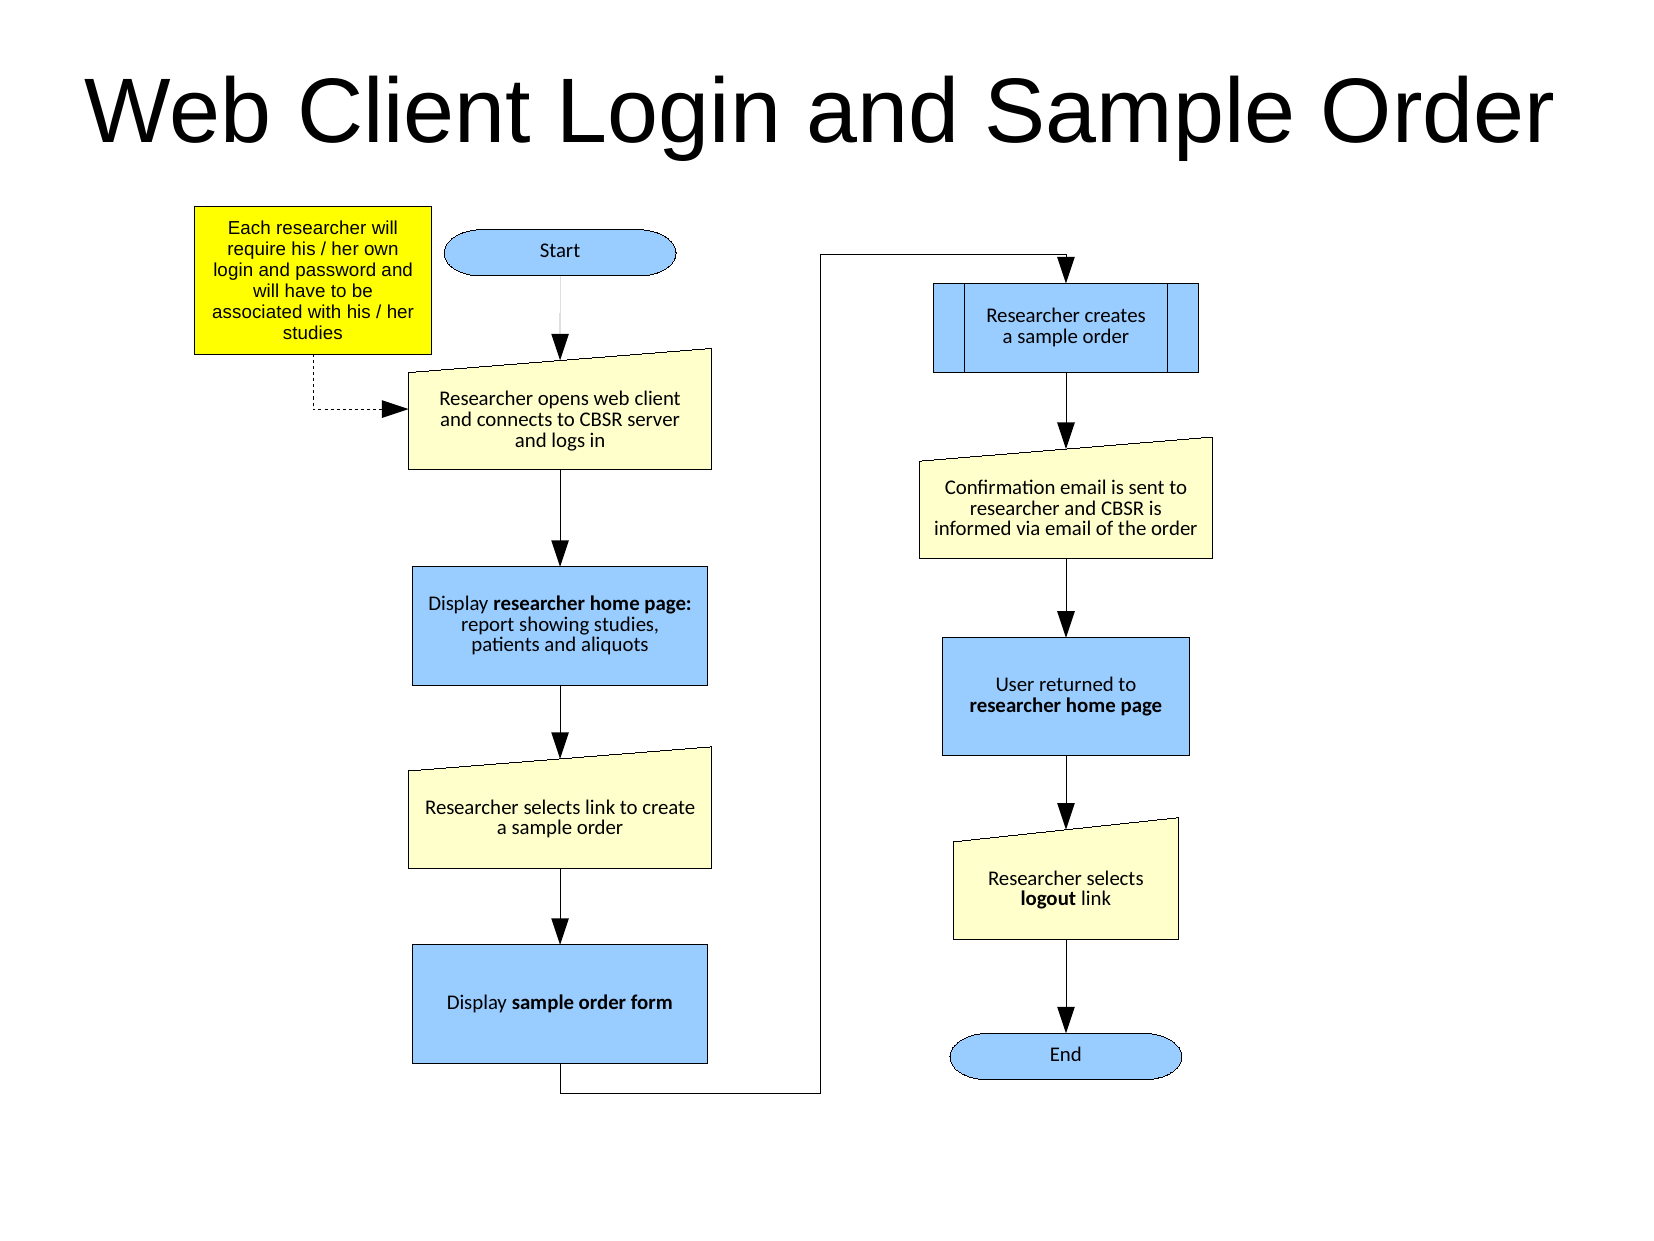

# Web Client Login and Sample Order
Each researcher will require his / her own login and password and will have to be associated with his / her studies
Start
Researcher creates a sample order
Researcher opens web client and connects to CBSR server and logs in
Confirmation email is sent to researcher and CBSR is informed via email of the order
Display researcher home page: report showing studies, patients and aliquots
User returned to researcher home page
Researcher selects link to create a sample order
Researcher selects logout link
Display sample order form
End